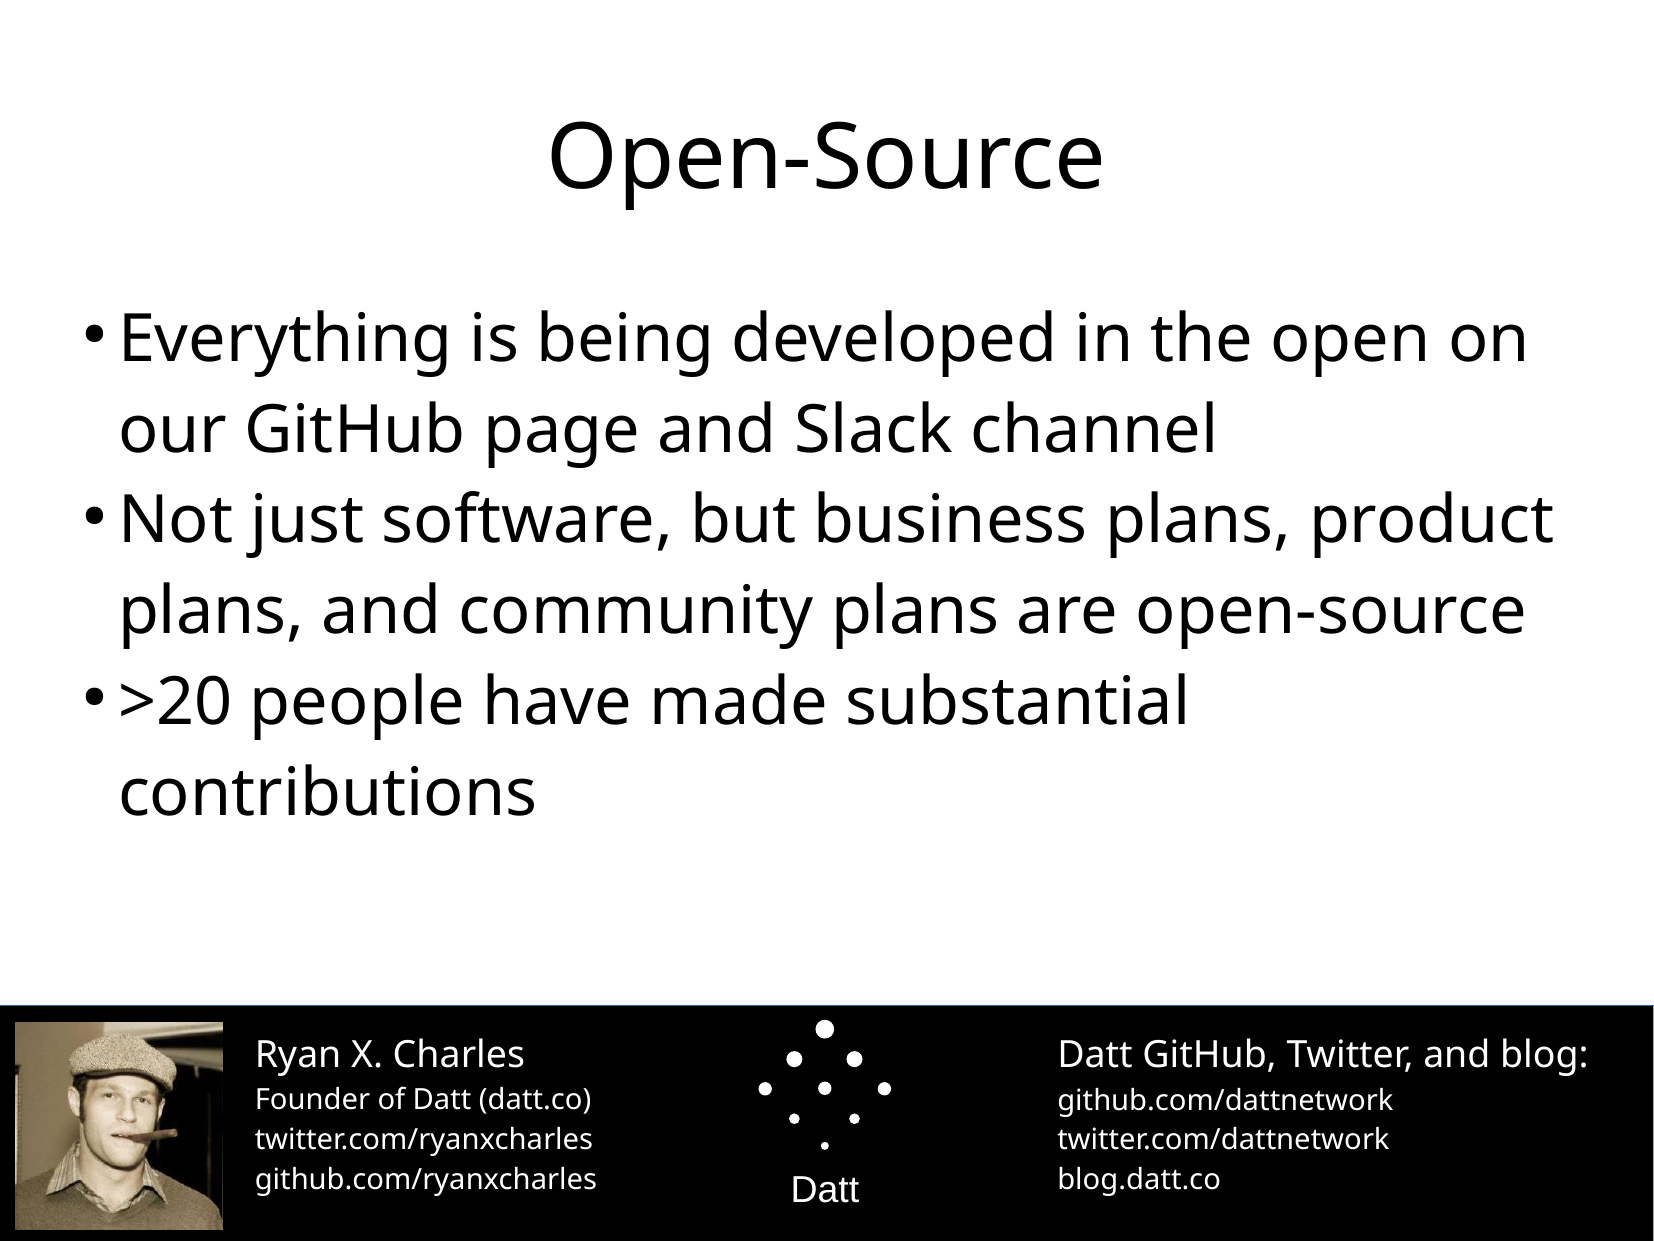

Open-Source
# Everything is being developed in the open on our GitHub page and Slack channel
Not just software, but business plans, product plans, and community plans are open-source
>20 people have made substantial contributions
Ryan X. Charles
Founder of Datt (datt.co)
twitter.com/ryanxcharles
github.com/ryanxcharles
Datt GitHub, Twitter, and blog:
github.com/dattnetwork
twitter.com/dattnetwork
blog.datt.co
Datt